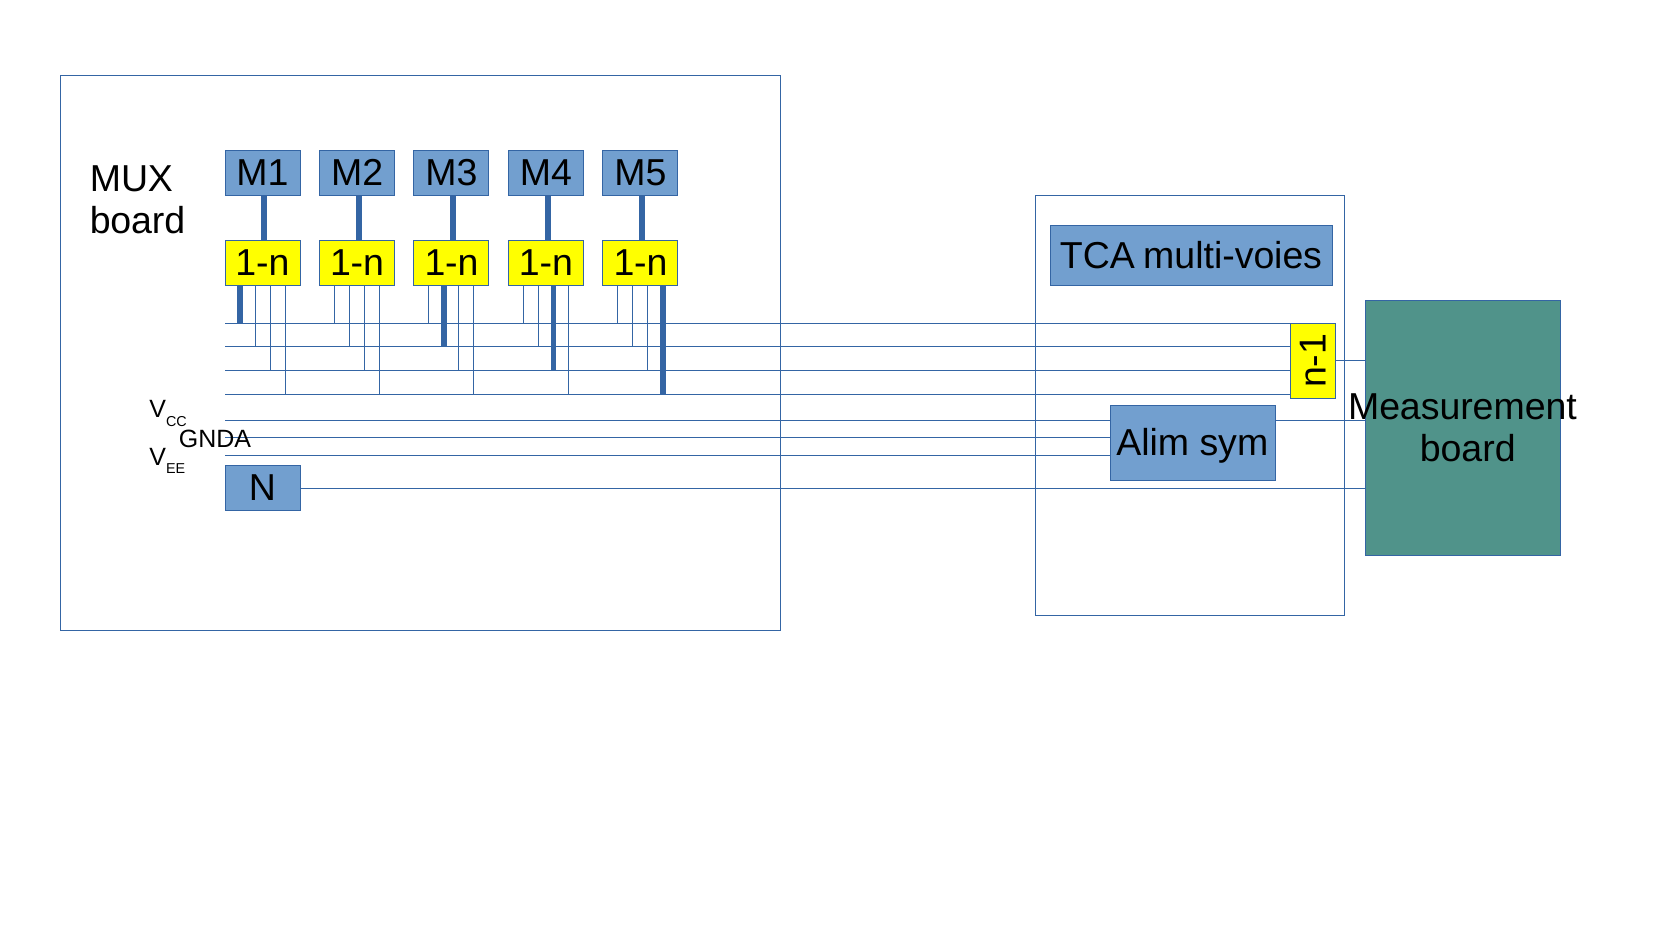

MUX
board
M1
M2
M3
M4
M5
TCA multi-voies
1-n
1-n
1-n
1-n
1-n
1-n
Measurement
 board
n-1
VCC
Alim sym
GNDA
VEE
N